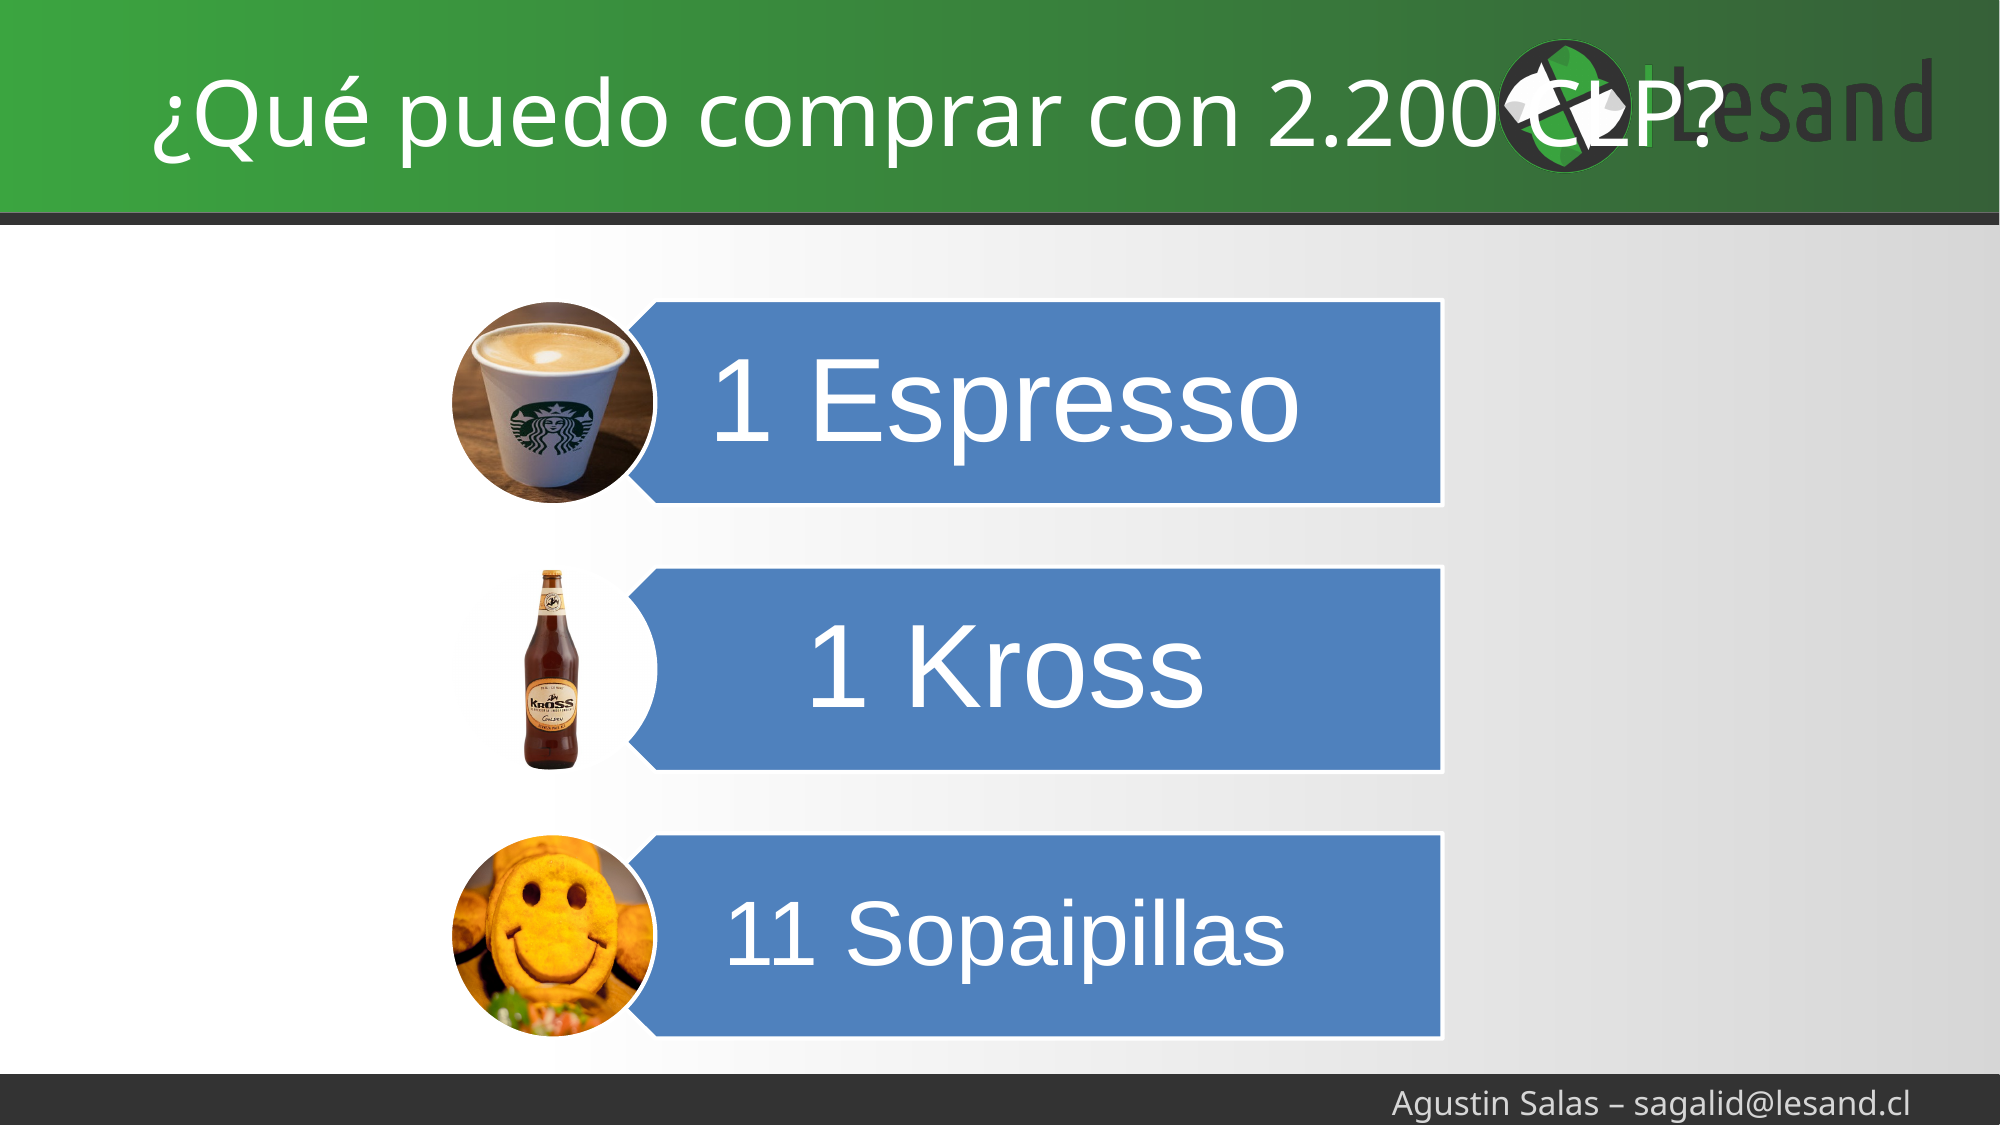

¿Qué puedo comprar con 2.200 CLP?
1 Espresso
1 Kross
11 Sopaipillas